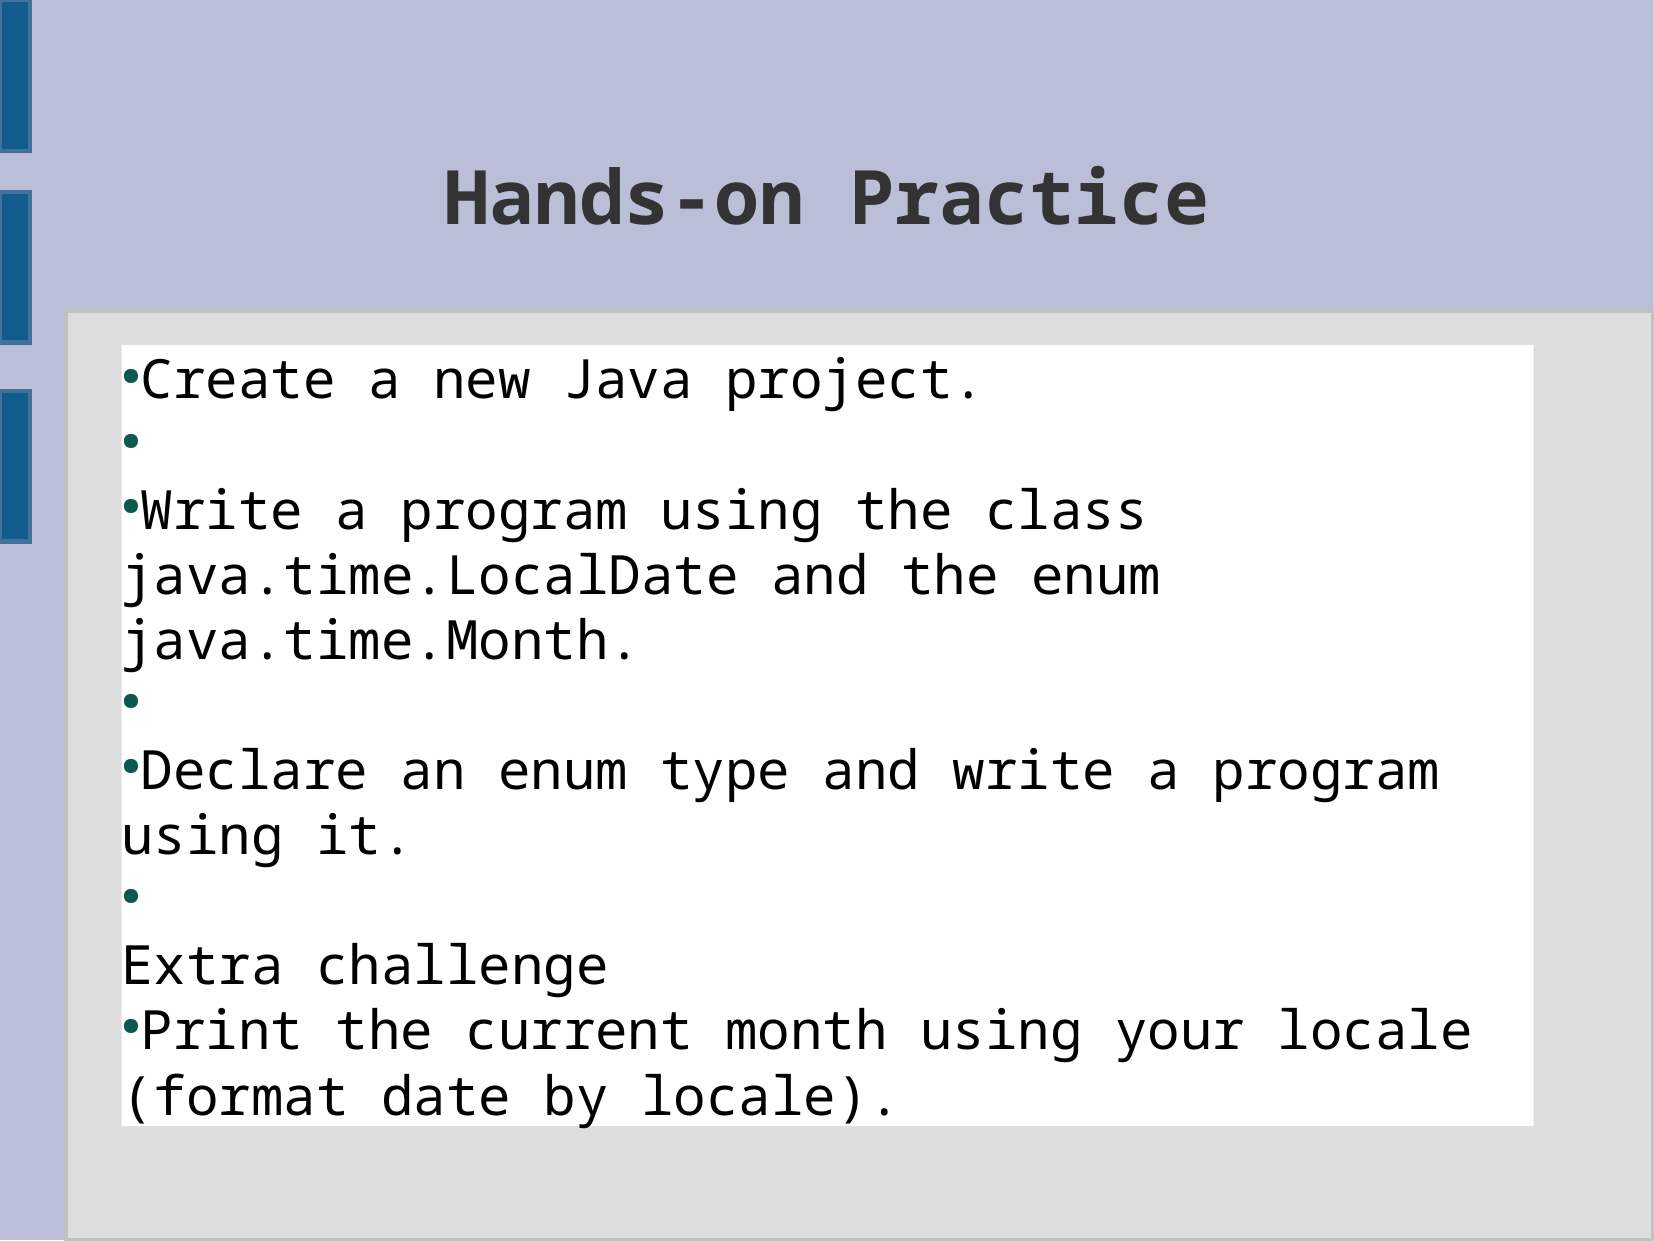

# Hands-on Practice
Create a new Java project.
Write a program using the class java.time.LocalDate and the enum java.time.Month.
Declare an enum type and write a program using it.
Extra challenge
Print the current month using your locale (format date by locale).